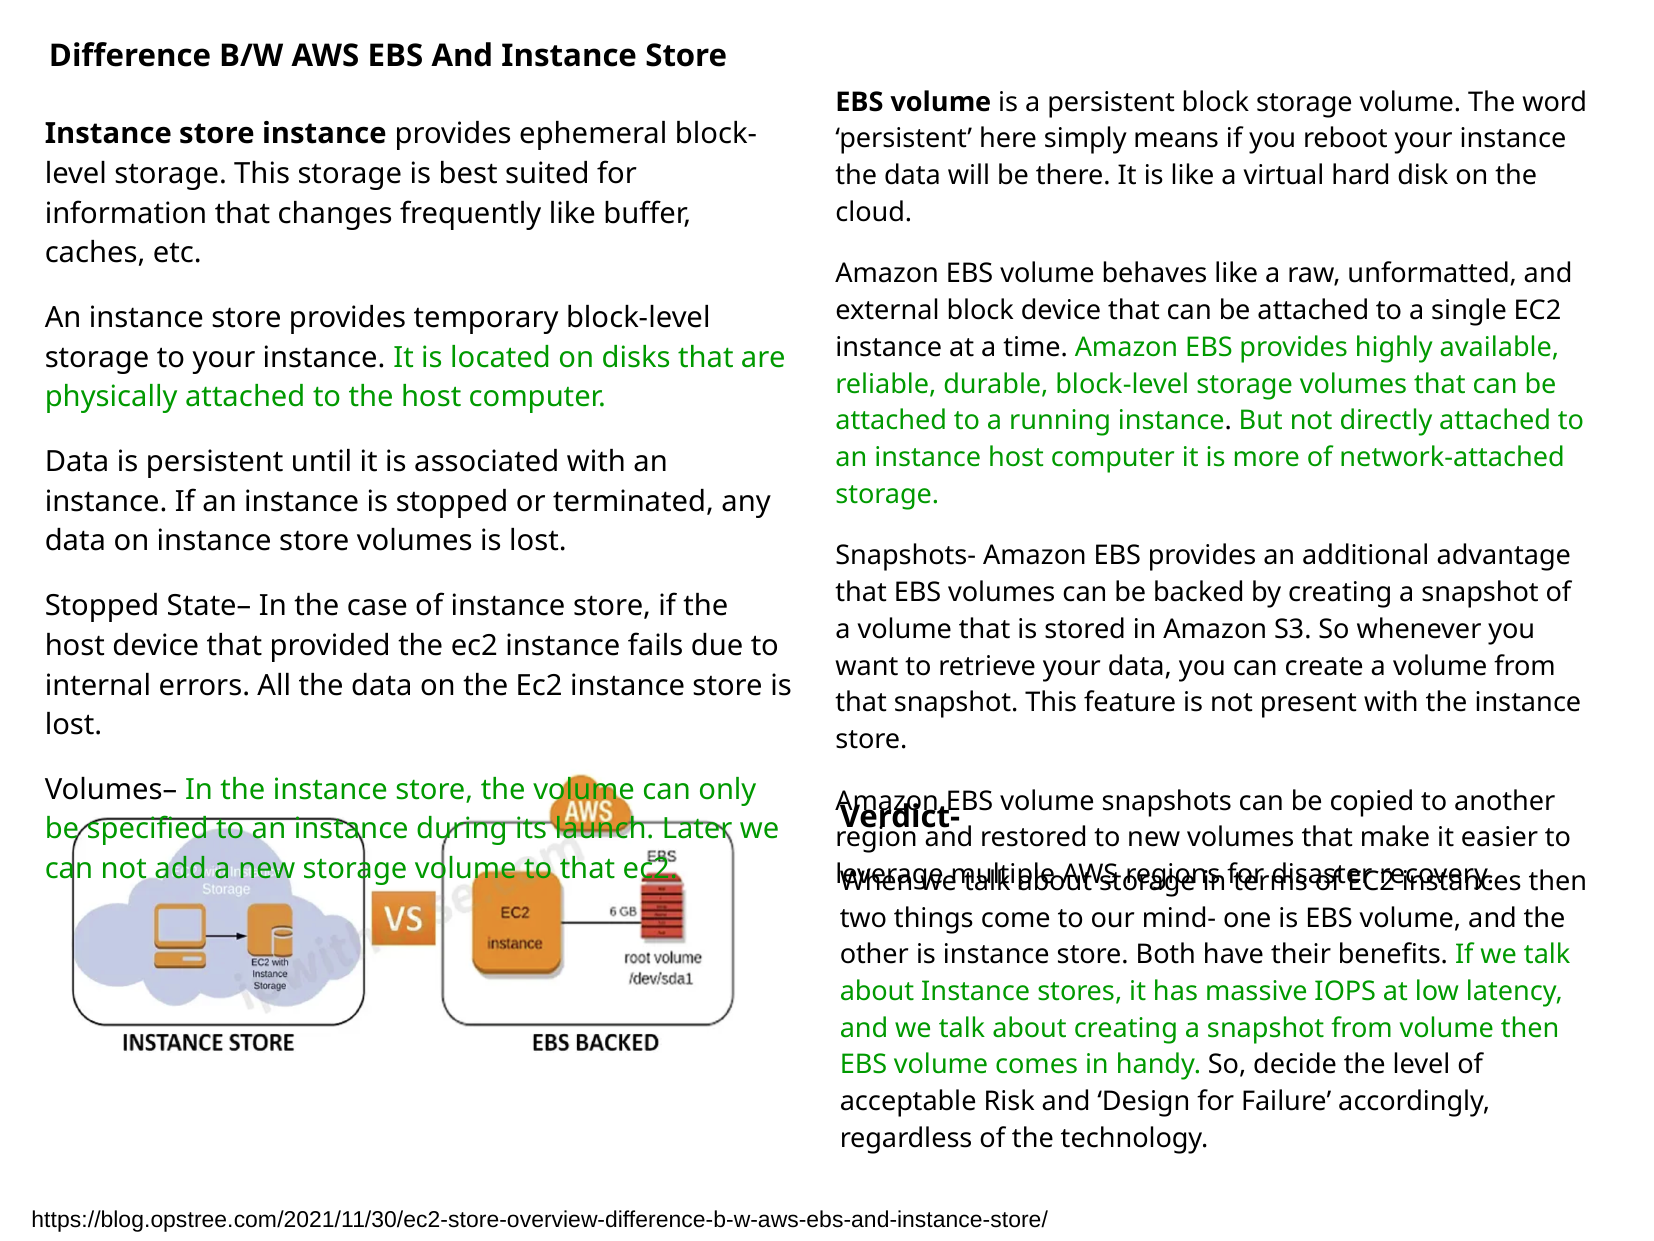

Difference B/W AWS EBS And Instance Store
EBS volume is a persistent block storage volume. The word ‘persistent’ here simply means if you reboot your instance the data will be there. It is like a virtual hard disk on the cloud.
Amazon EBS volume behaves like a raw, unformatted, and external block device that can be attached to a single EC2 instance at a time. Amazon EBS provides highly available, reliable, durable, block-level storage volumes that can be attached to a running instance. But not directly attached to an instance host computer it is more of network-attached storage.
Snapshots- Amazon EBS provides an additional advantage that EBS volumes can be backed by creating a snapshot of a volume that is stored in Amazon S3. So whenever you want to retrieve your data, you can create a volume from that snapshot. This feature is not present with the instance store.
Amazon EBS volume snapshots can be copied to another region and restored to new volumes that make it easier to leverage multiple AWS regions for disaster recovery.
Instance store instance provides ephemeral block-level storage. This storage is best suited for information that changes frequently like buffer, caches, etc.
An instance store provides temporary block-level storage to your instance. It is located on disks that are physically attached to the host computer.
Data is persistent until it is associated with an instance. If an instance is stopped or terminated, any data on instance store volumes is lost.
Stopped State– In the case of instance store, if the host device that provided the ec2 instance fails due to internal errors. All the data on the Ec2 instance store is lost.
Volumes– In the instance store, the volume can only be specified to an instance during its launch. Later we can not add a new storage volume to that ec2.
Verdict-
When we talk about storage in terms of EC2 instances then two things come to our mind- one is EBS volume, and the other is instance store. Both have their benefits. If we talk about Instance stores, it has massive IOPS at low latency, and we talk about creating a snapshot from volume then EBS volume comes in handy. So, decide the level of acceptable Risk and ‘Design for Failure’ accordingly, regardless of the technology.
https://blog.opstree.com/2021/11/30/ec2-store-overview-difference-b-w-aws-ebs-and-instance-store/